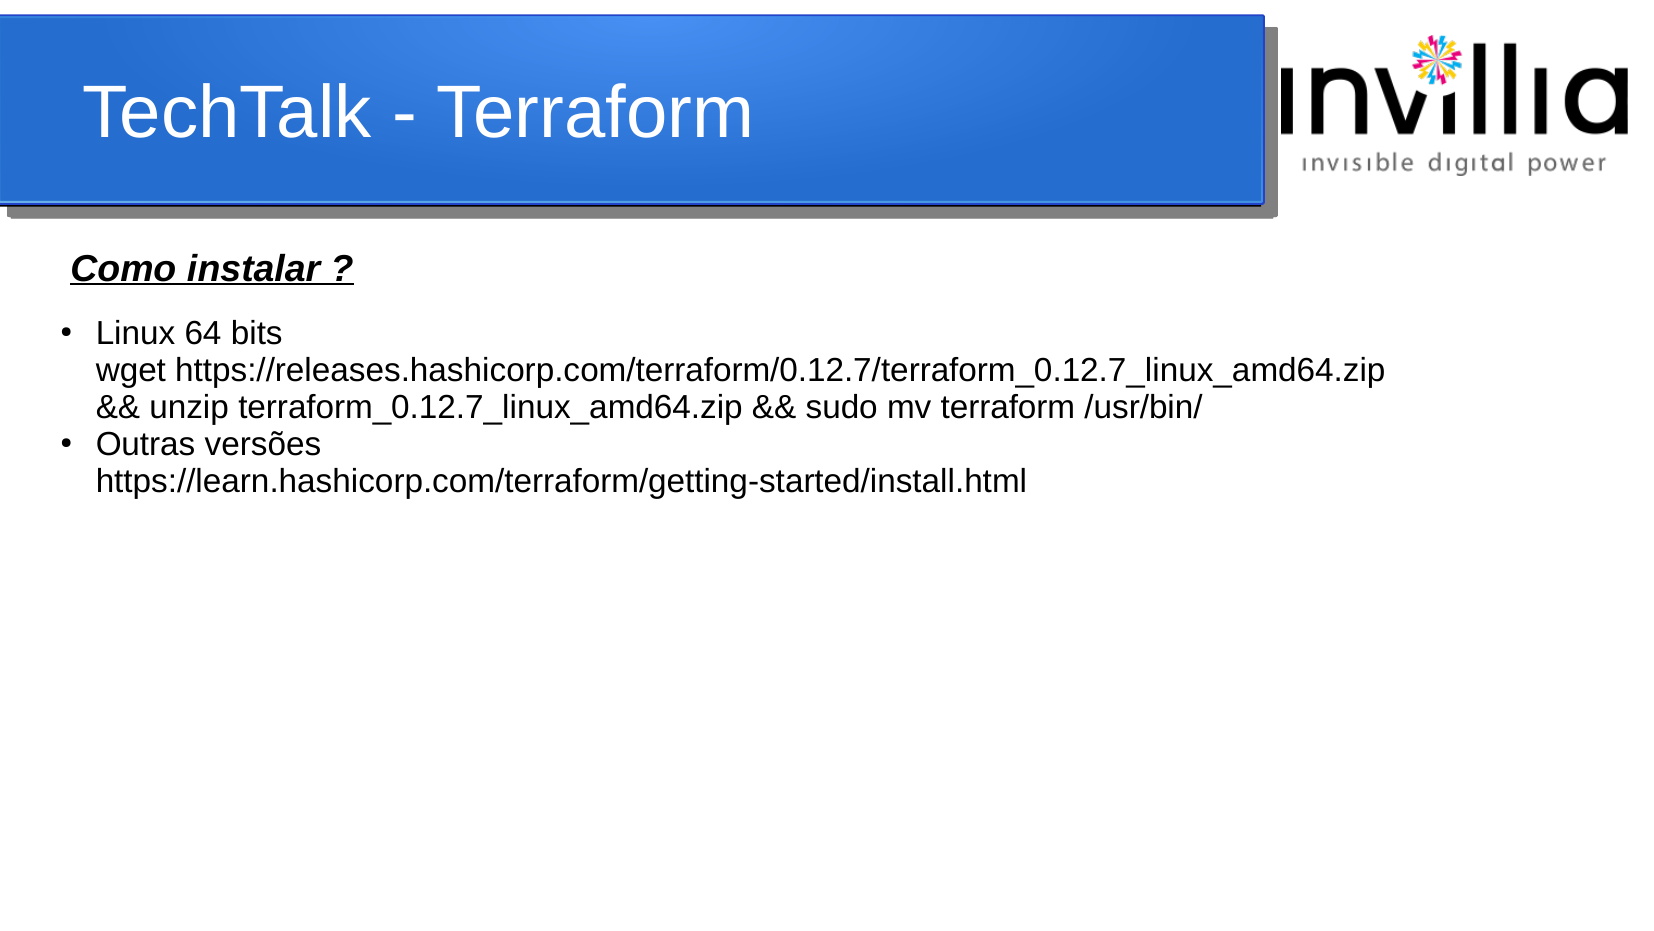

# TechTalk - Terraform
Como instalar ?
Linux 64 bits
wget https://releases.hashicorp.com/terraform/0.12.7/terraform_0.12.7_linux_amd64.zip && unzip terraform_0.12.7_linux_amd64.zip && sudo mv terraform /usr/bin/
Outras versões
https://learn.hashicorp.com/terraform/getting-started/install.html